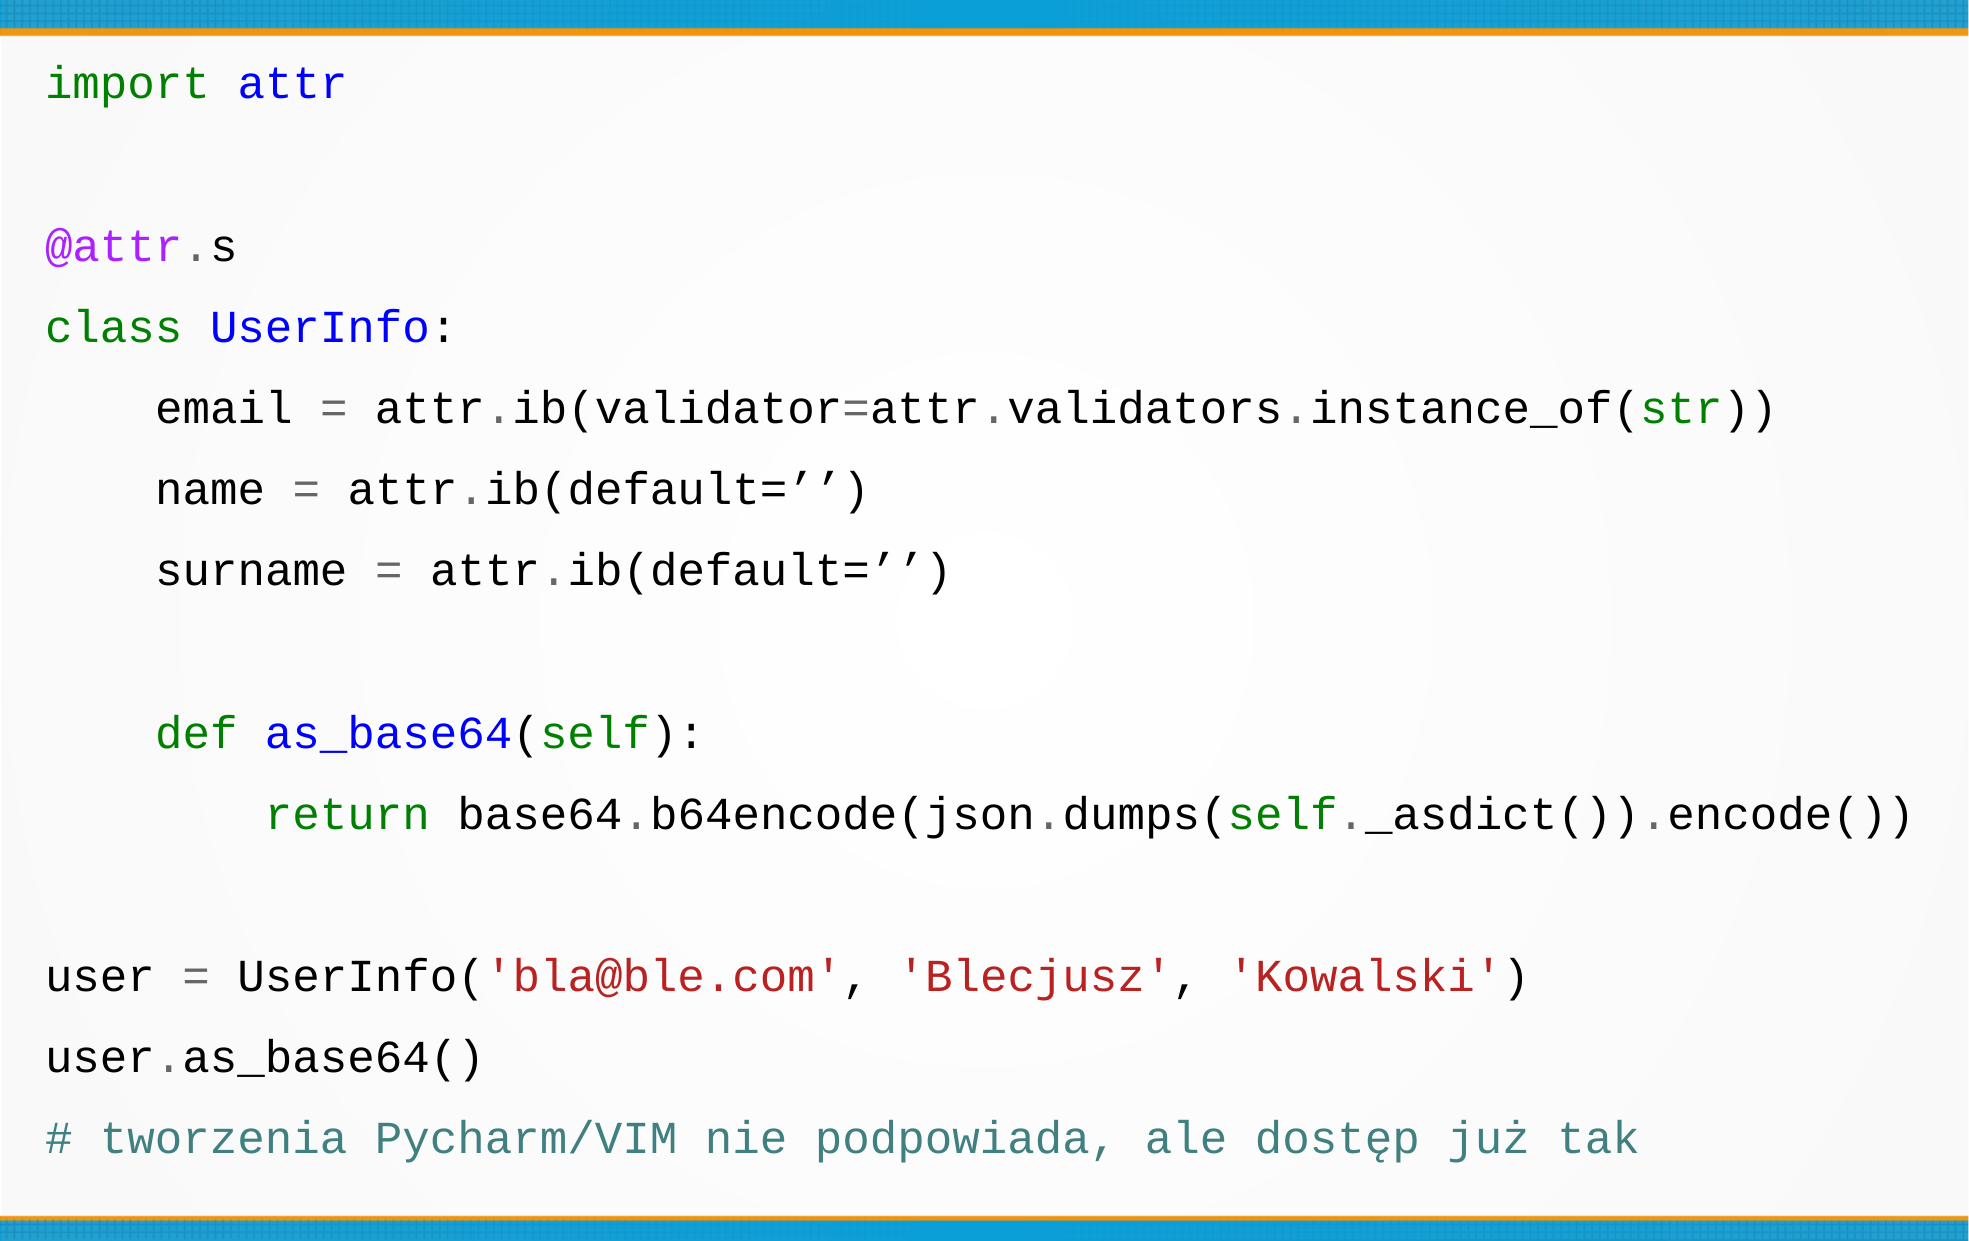

# import attr
@attr.s
class UserInfo:
 email = attr.ib(validator=attr.validators.instance_of(str))
 name = attr.ib(default=’’)
 surname = attr.ib(default=’’)
 def as_base64(self):
 return base64.b64encode(json.dumps(self._asdict()).encode())
user = UserInfo('bla@ble.com', 'Blecjusz', 'Kowalski')
user.as_base64()
# tworzenia Pycharm/VIM nie podpowiada, ale dostęp już tak